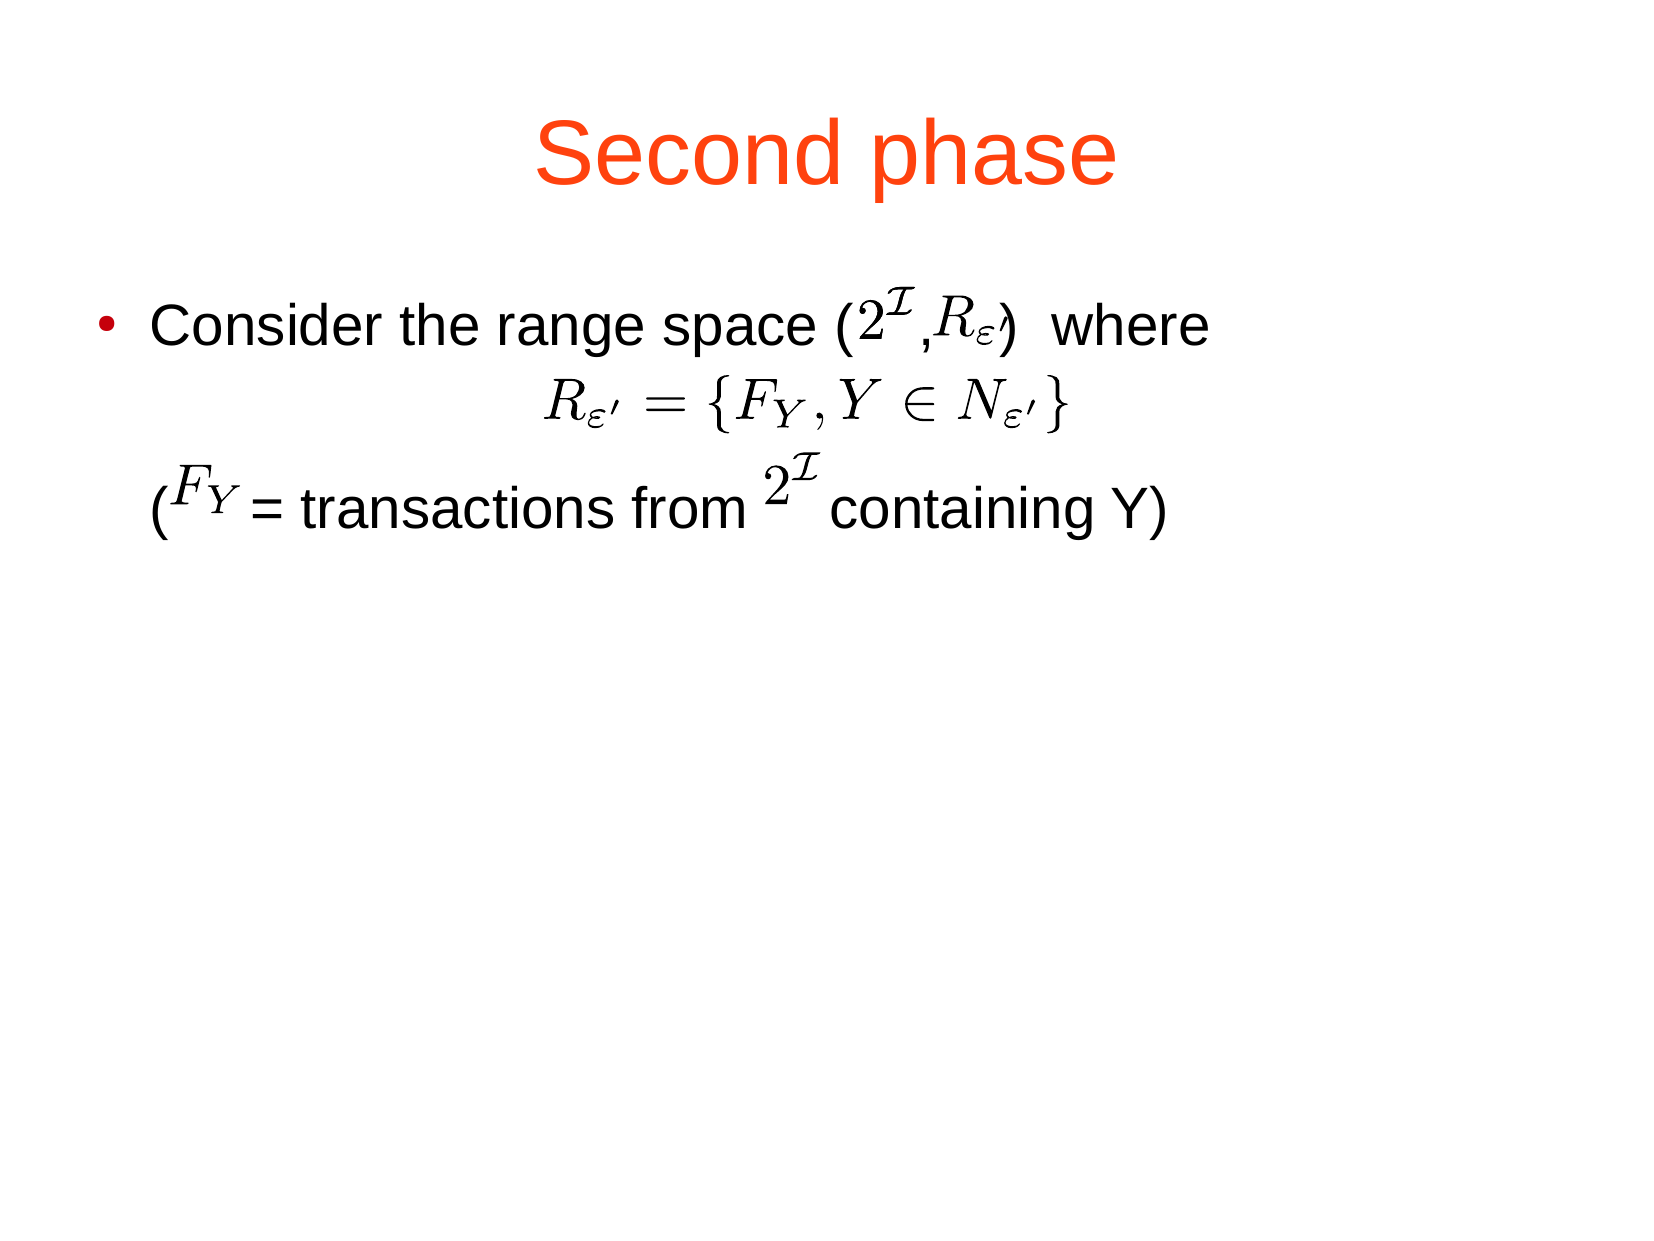

# Second phase
Consider the range space ( , ) where
( = transactions from containing Y)